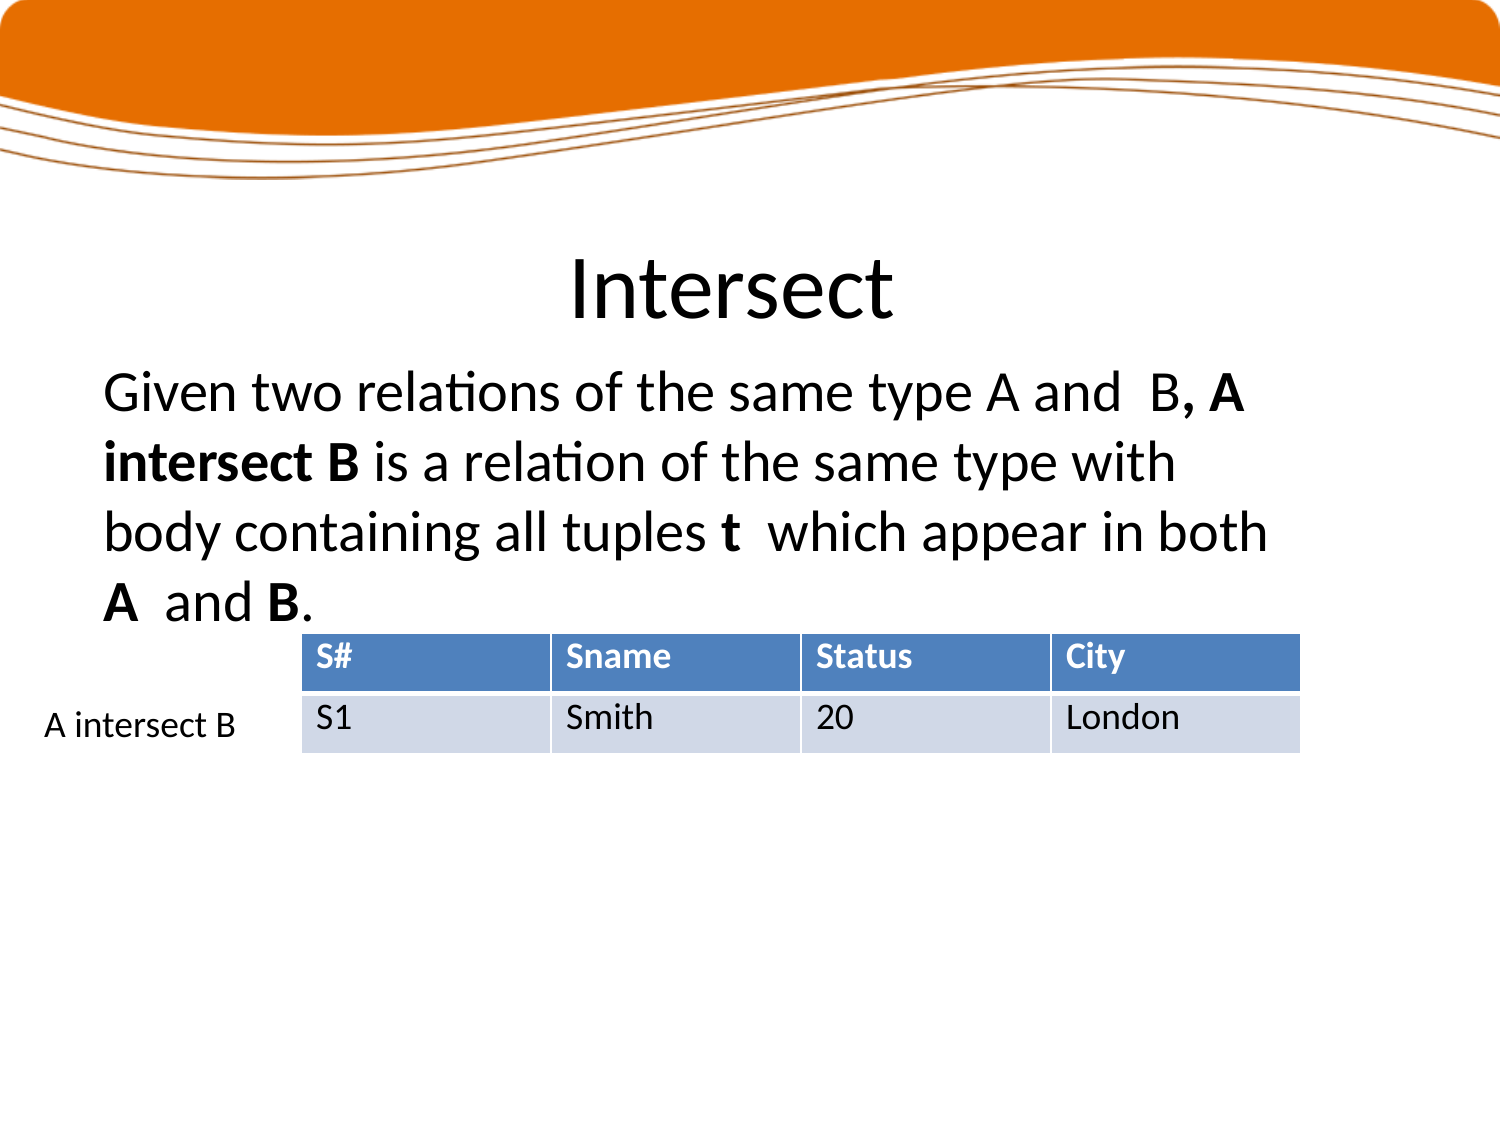

Intersect
Given two relations of the same type A and B, A intersect B is a relation of the same type with body containing all tuples t which appear in both A and B.
| S# | Sname | Status | City |
| --- | --- | --- | --- |
| S1 | Smith | 20 | London |
A intersect B